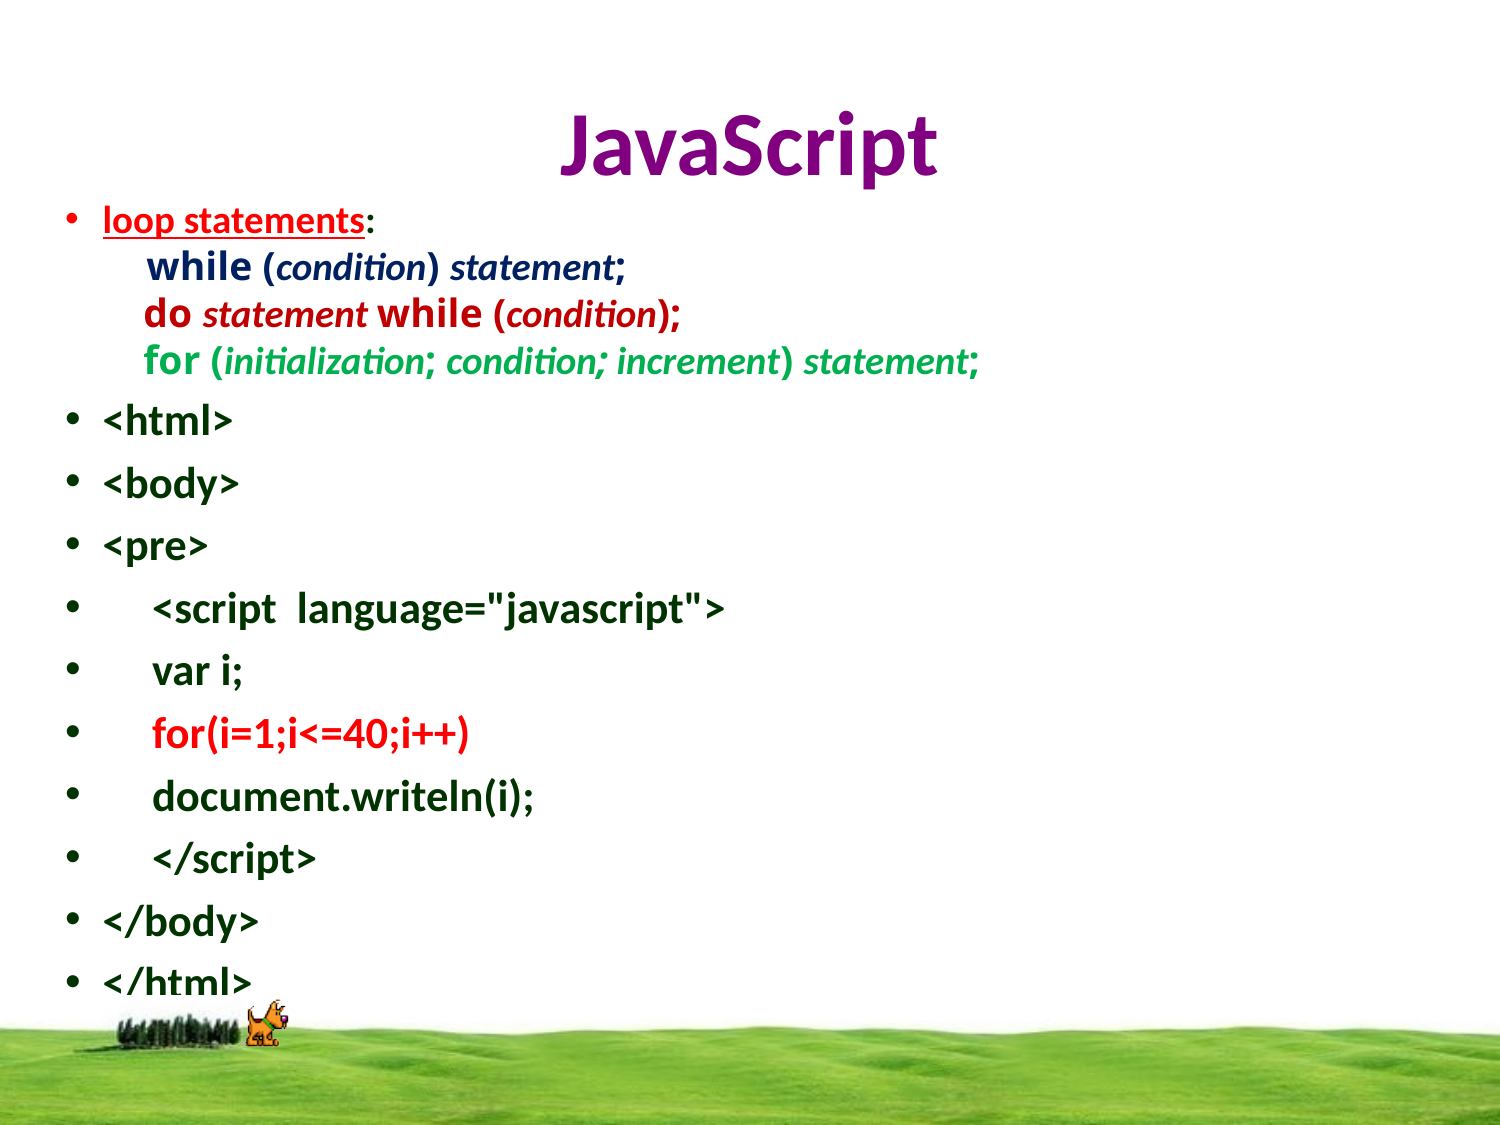

# JavaScript
loop statements:
 while (condition) statement;
 do statement while (condition);
 for (initialization; condition; increment) statement;
<html>
<body>
<pre>
	<script language="javascript">
	var i;
	for(i=1;i<=40;i++)
		document.writeln(i);
	</script>
</body>
</html>